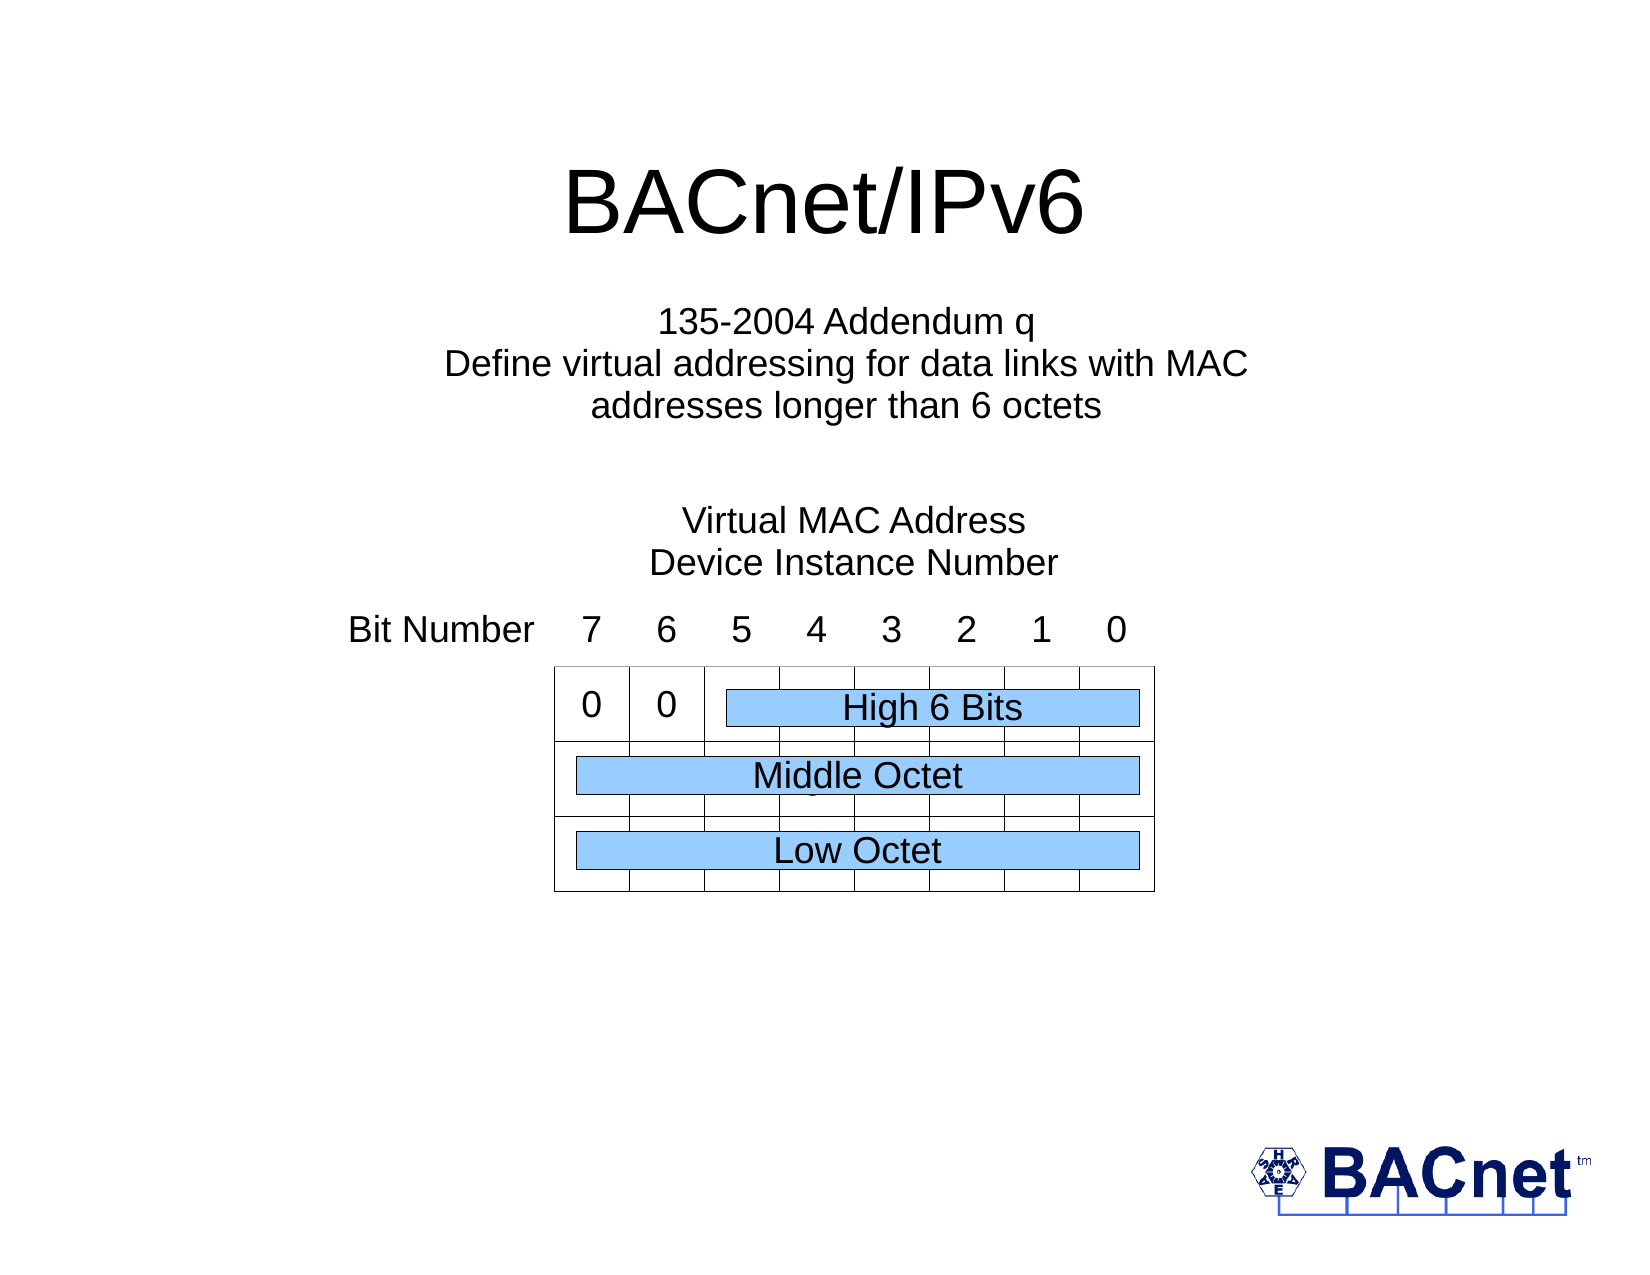

# BACnet/IPv6
135-2004 Addendum q
Define virtual addressing for data links with MAC addresses longer than 6 octets
Virtual MAC Address
Device Instance Number
Bit Number
7
6
5
4
3
2
1
0
0
0
0
0
0
0
0
0
High 6 Bits
0
0
0
0
0
0
0
0
High 6 Bits
Middle Octet
0
0
0
0
0
0
0
0
Low Octet